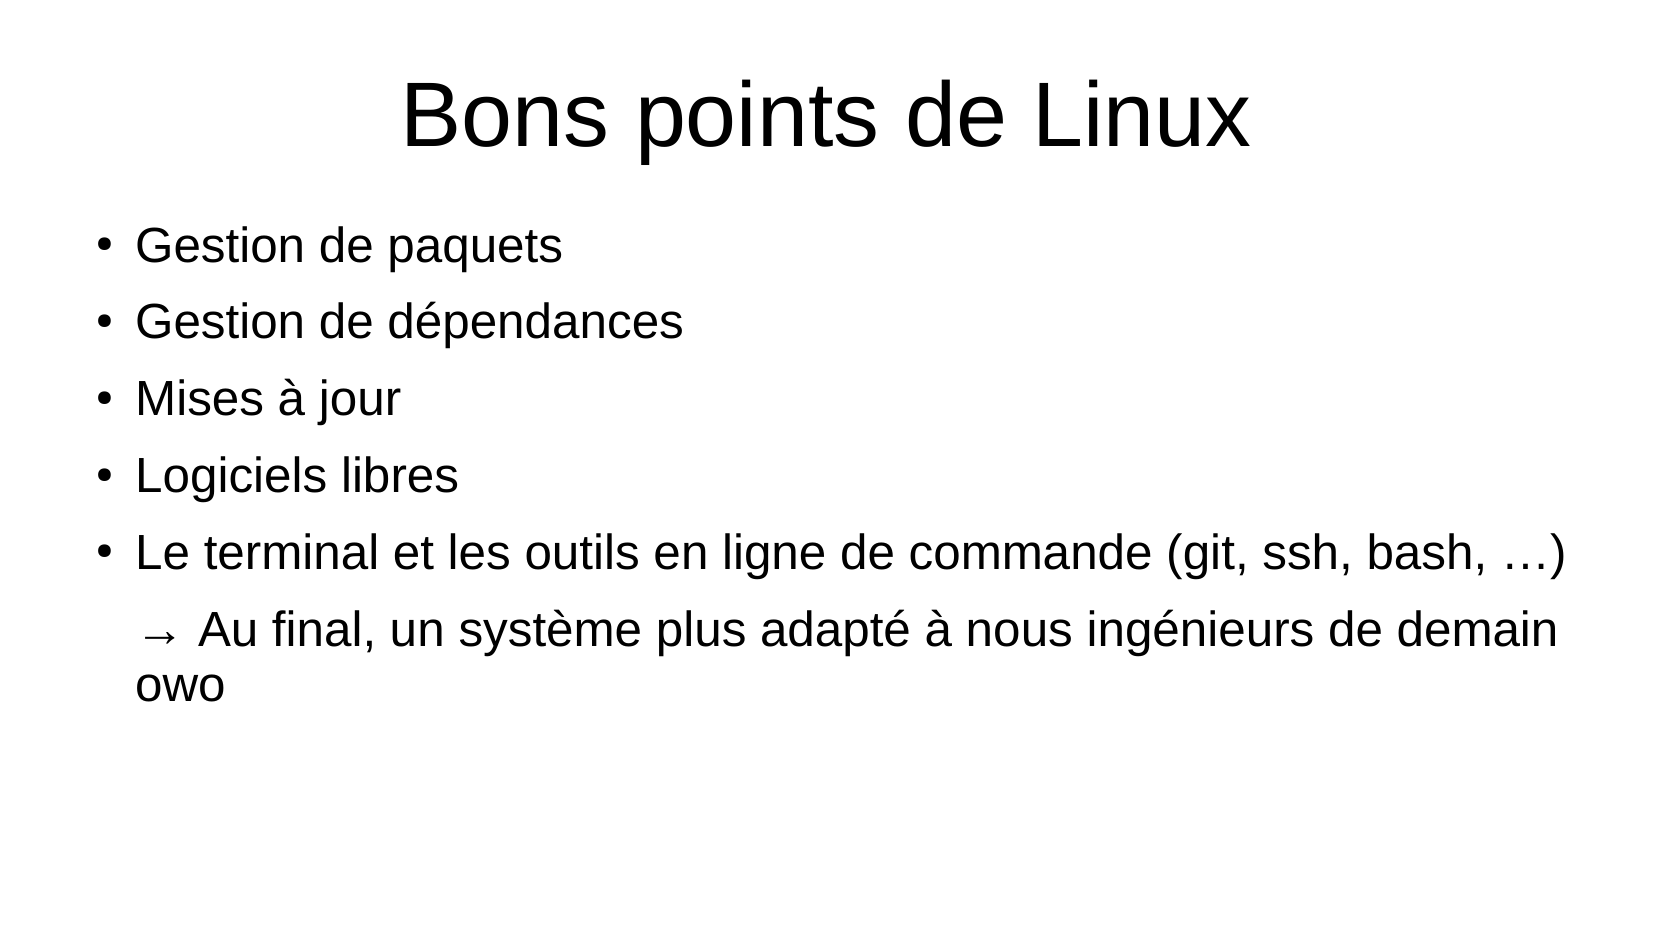

# Bons points de Linux
Gestion de paquets
Gestion de dépendances
Mises à jour
Logiciels libres
Le terminal et les outils en ligne de commande (git, ssh, bash, …)
→ Au final, un système plus adapté à nous ingénieurs de demain owo